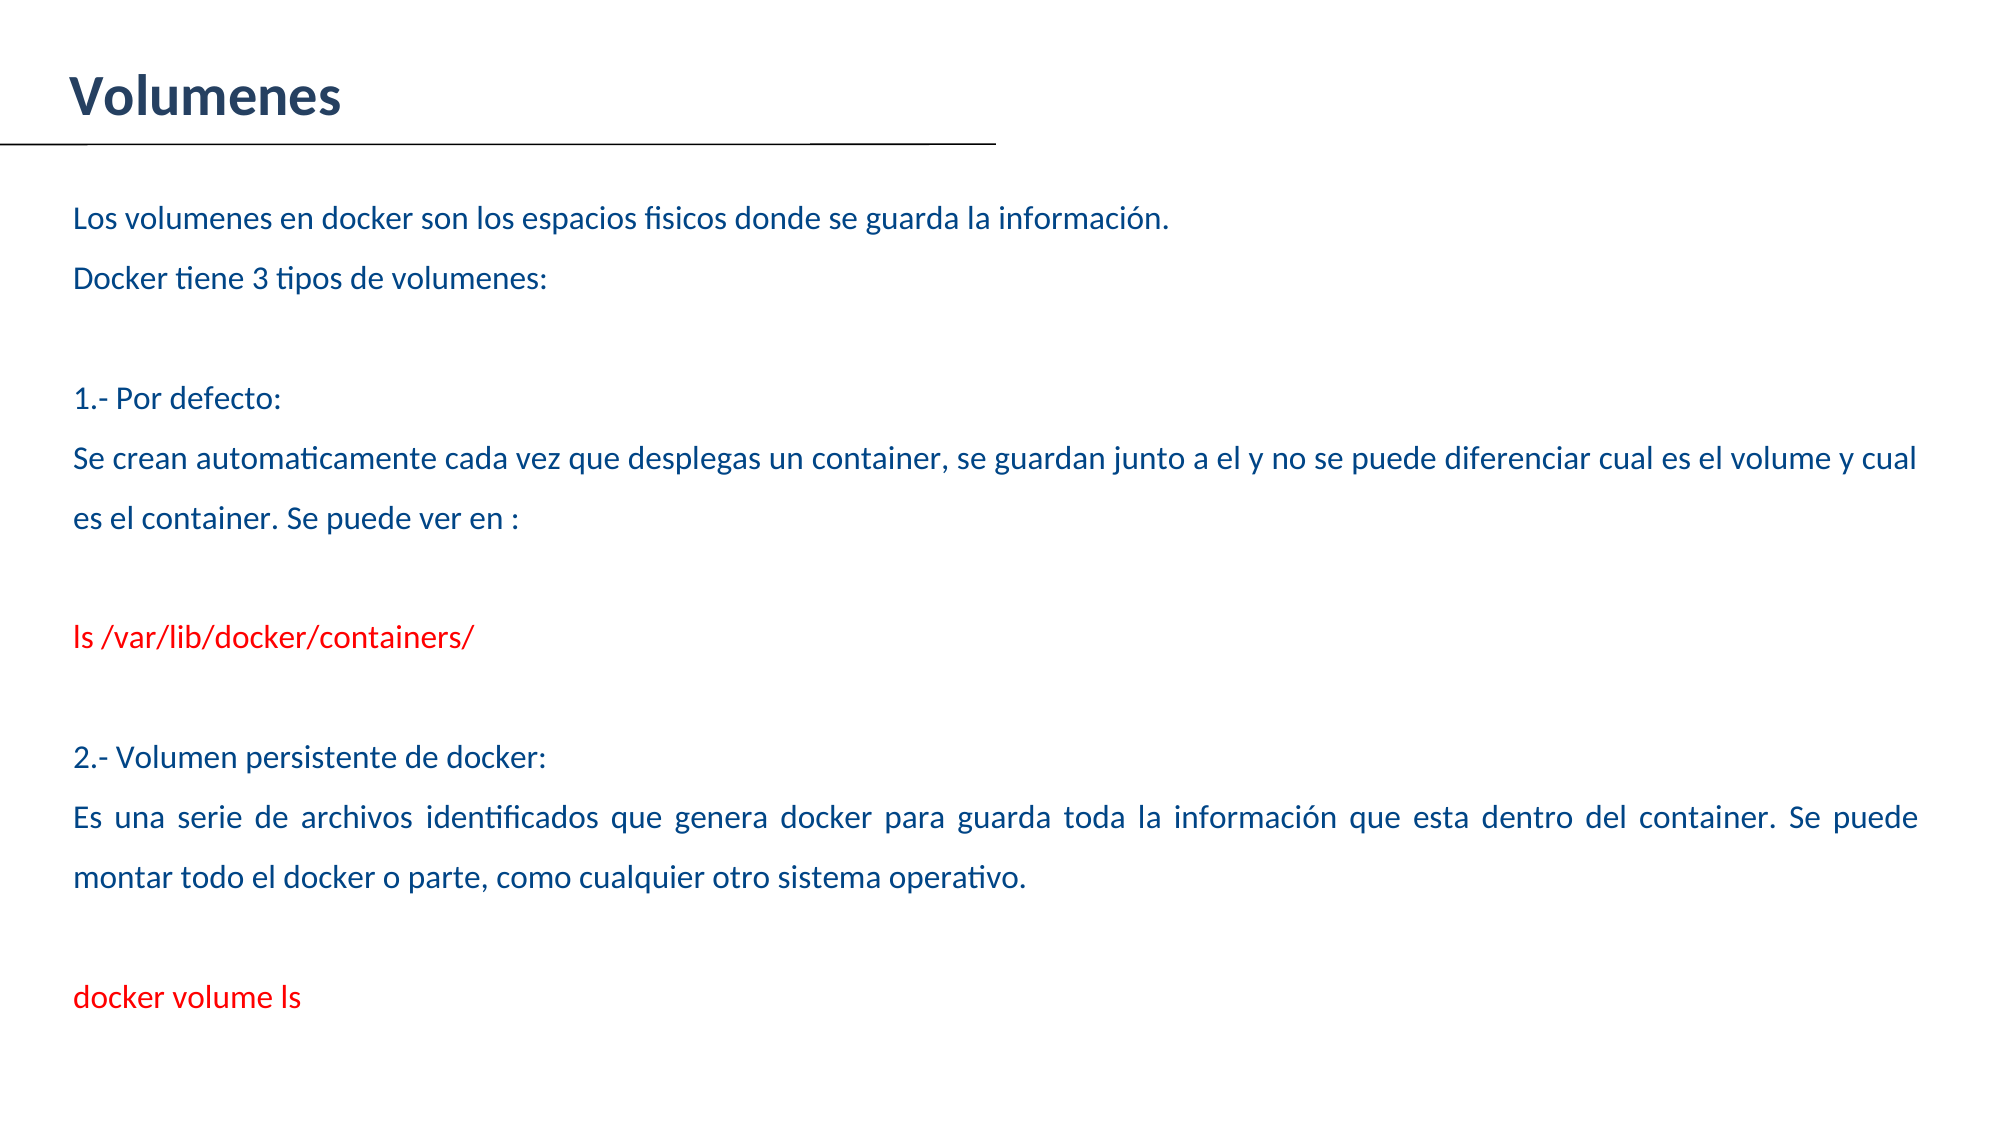

Volumenes
Los volumenes en docker son los espacios fisicos donde se guarda la información.
Docker tiene 3 tipos de volumenes:
1.- Por defecto:
Se crean automaticamente cada vez que desplegas un container, se guardan junto a el y no se puede diferenciar cual es el volume y cual es el container. Se puede ver en :
ls /var/lib/docker/containers/
2.- Volumen persistente de docker:
Es una serie de archivos identificados que genera docker para guarda toda la información que esta dentro del container. Se puede montar todo el docker o parte, como cualquier otro sistema operativo.
docker volume ls